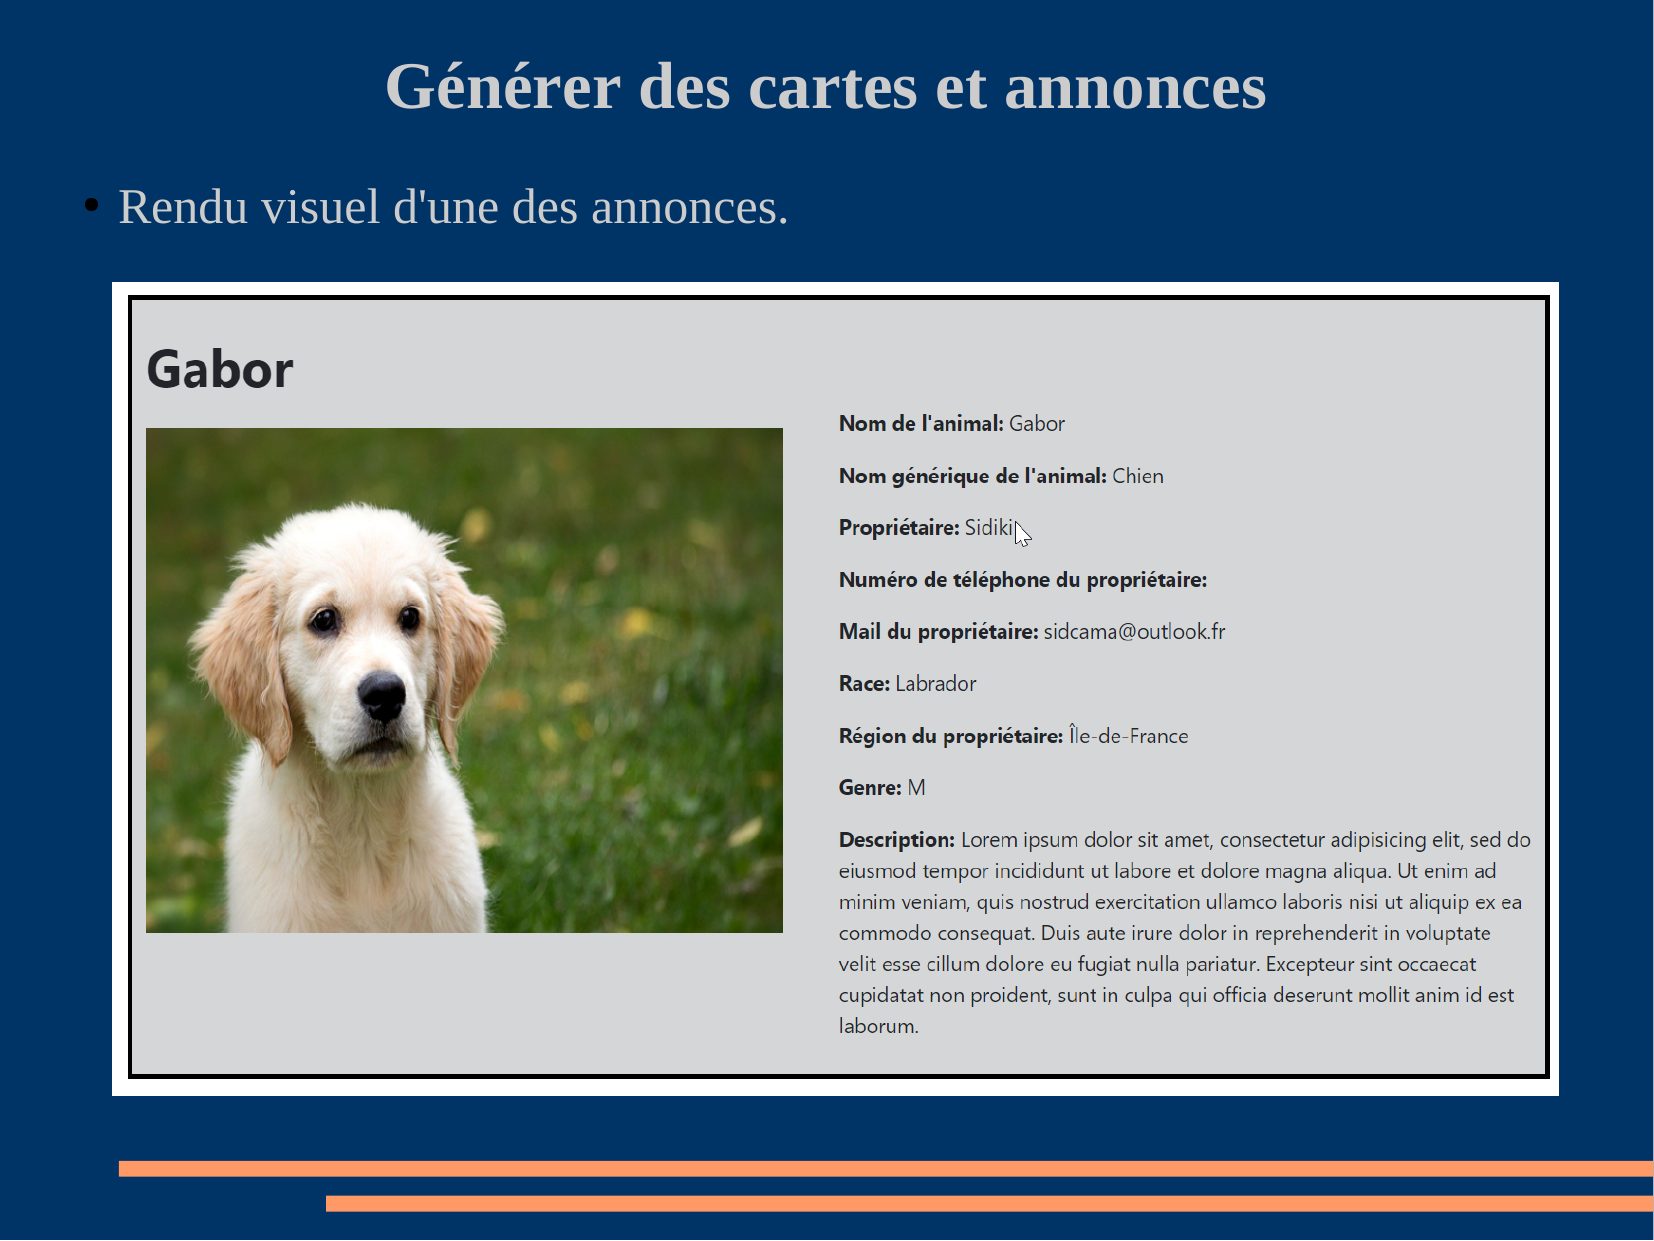

# Générer des cartes et annonces
Rendu visuel d'une des annonces.